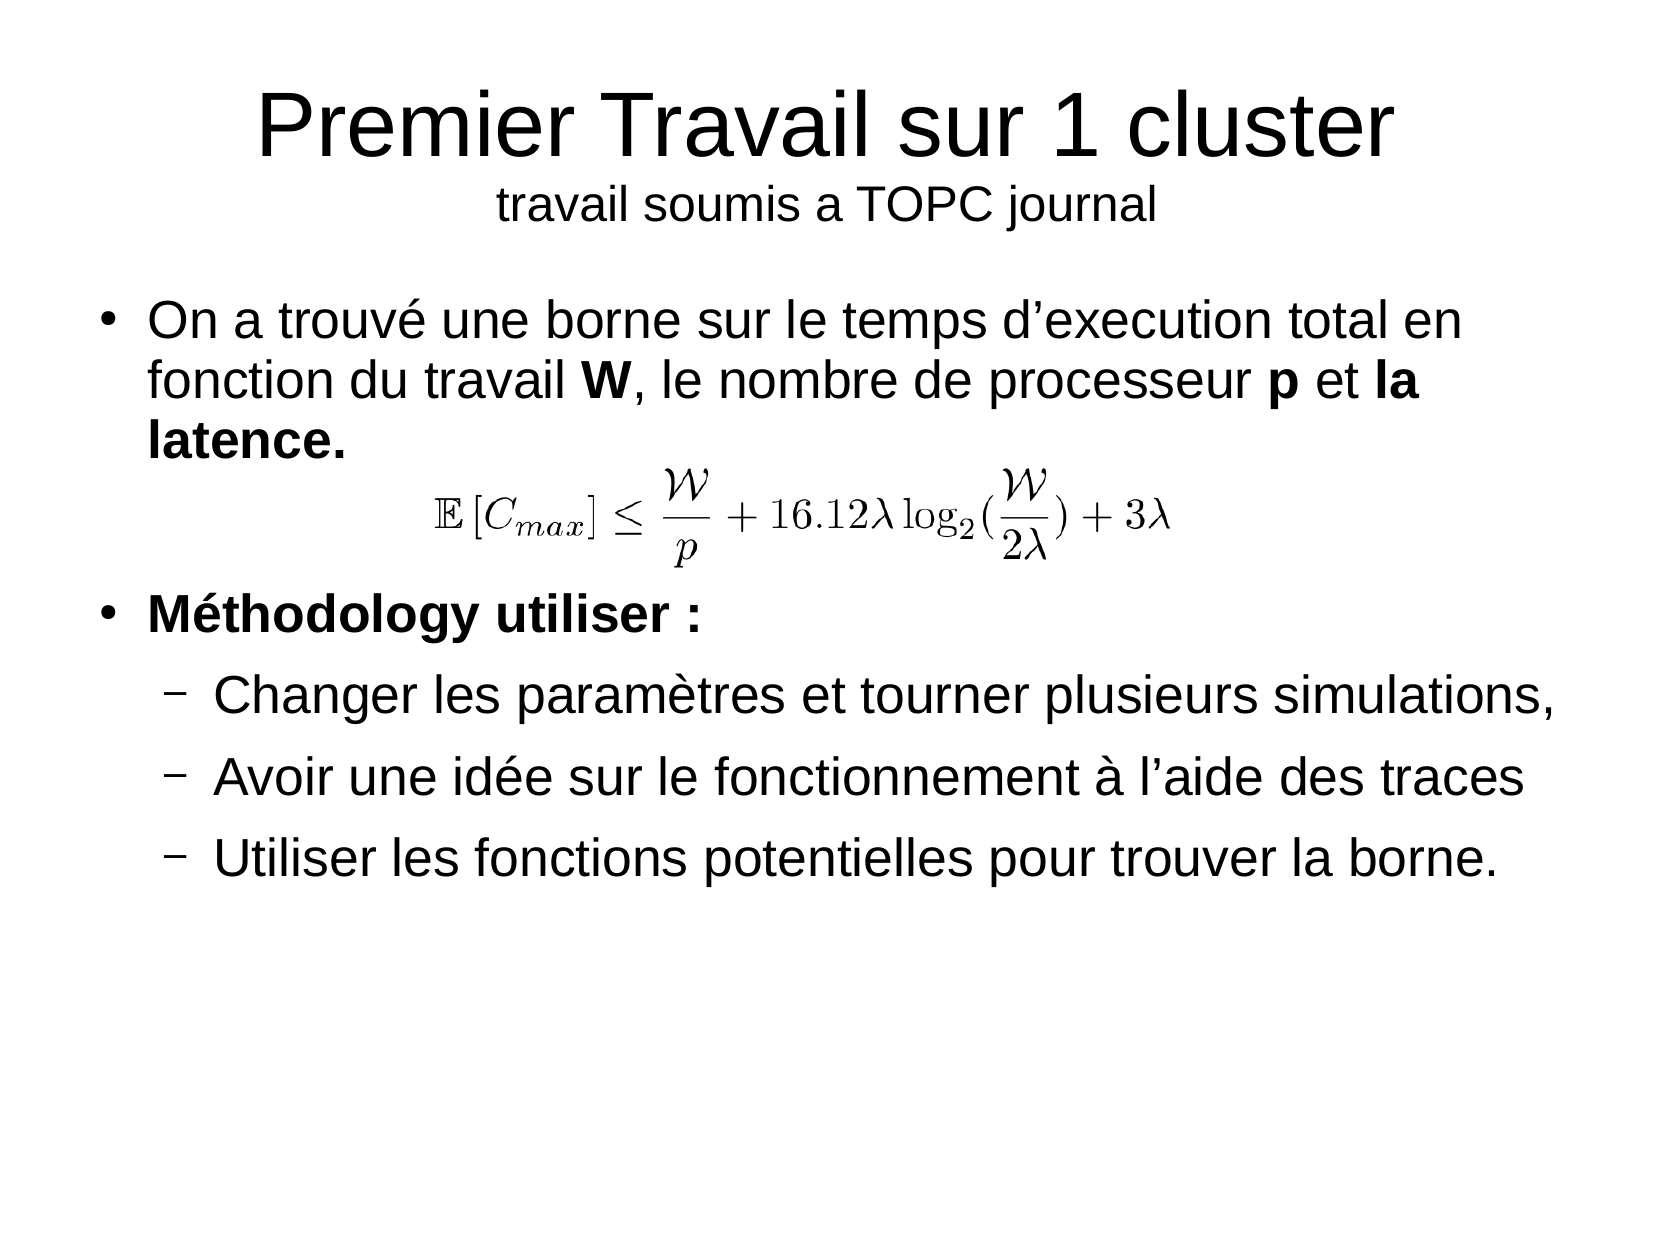

Premier Travail sur 1 cluster
travail soumis a TOPC journal
# On a trouvé une borne sur le temps d’execution total en fonction du travail W, le nombre de processeur p et la latence.
Méthodology utiliser :
Changer les paramètres et tourner plusieurs simulations,
Avoir une idée sur le fonctionnement à l’aide des traces
Utiliser les fonctions potentielles pour trouver la borne.